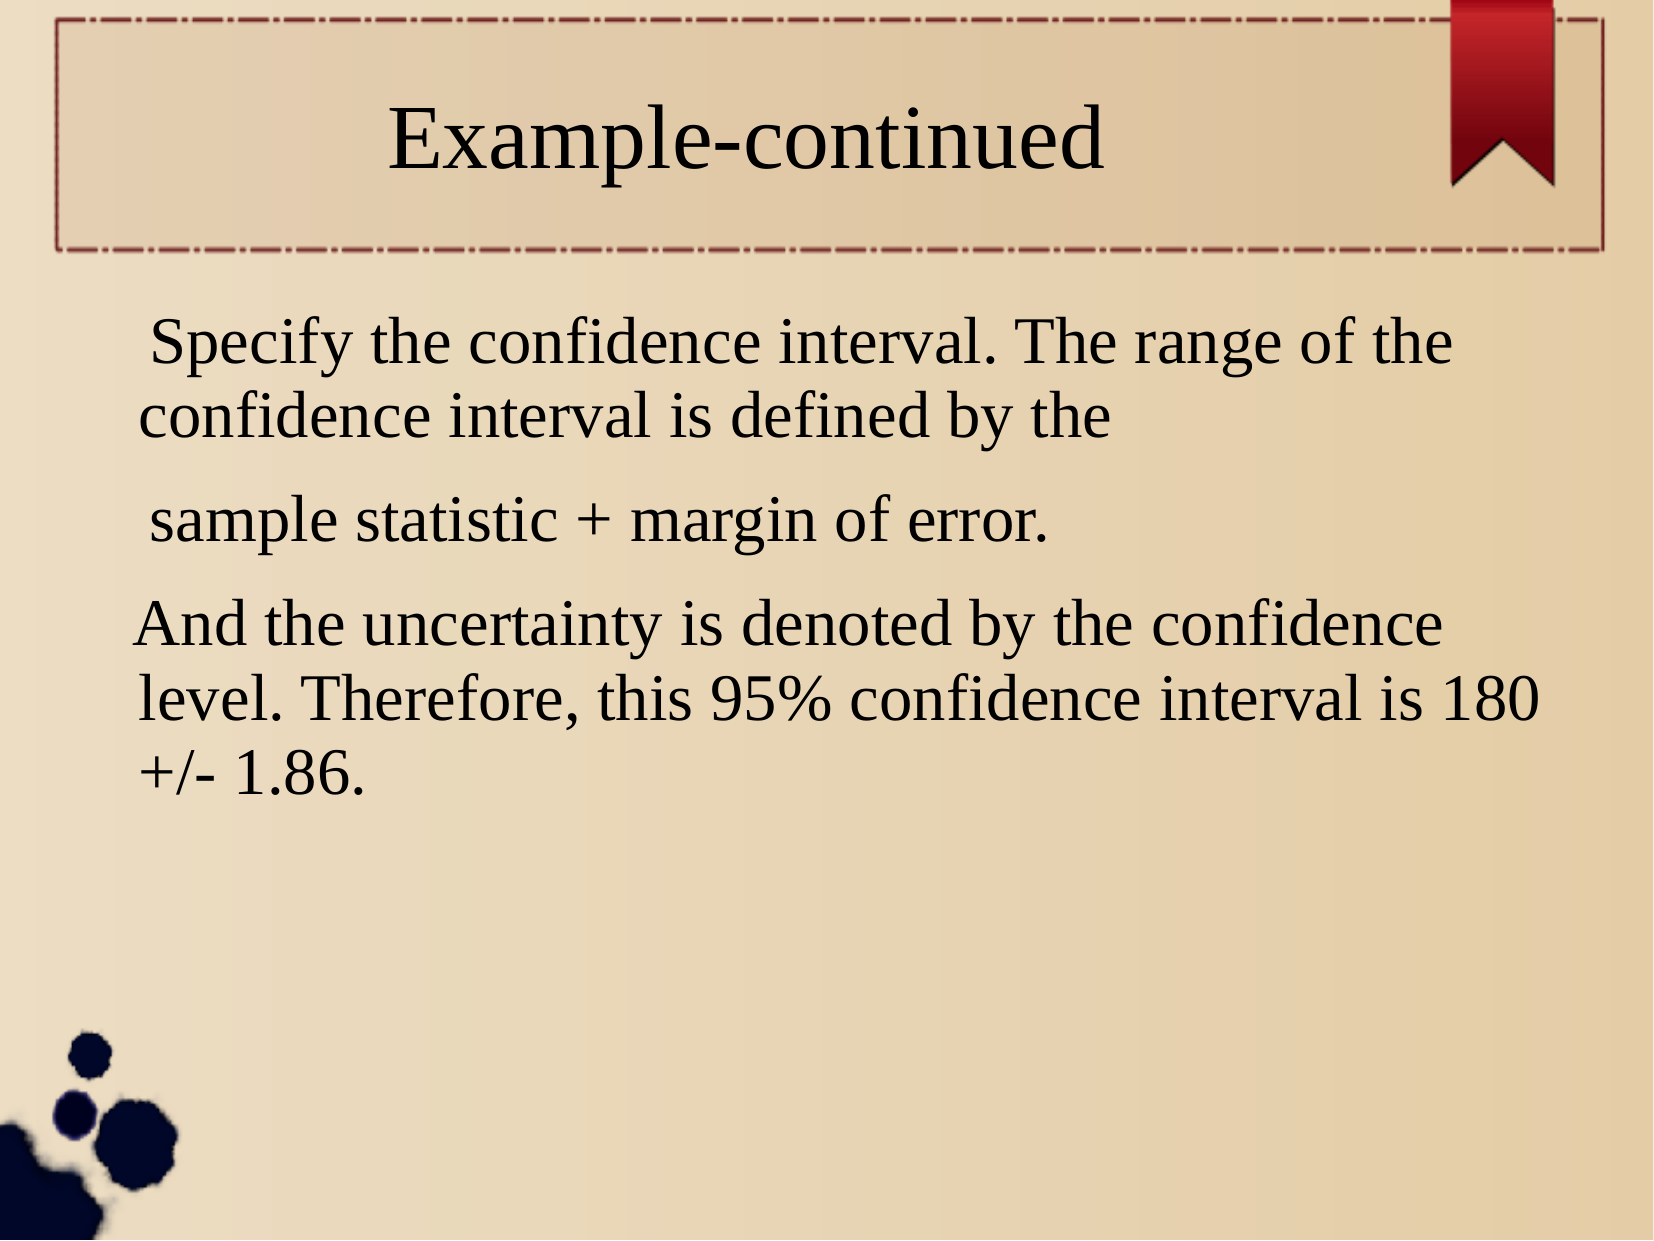

# Example-continued
 Specify the confidence interval. The range of the confidence interval is defined by the
 sample statistic + margin of error.
 And the uncertainty is denoted by the confidence level. Therefore, this 95% confidence interval is 180 +/- 1.86.